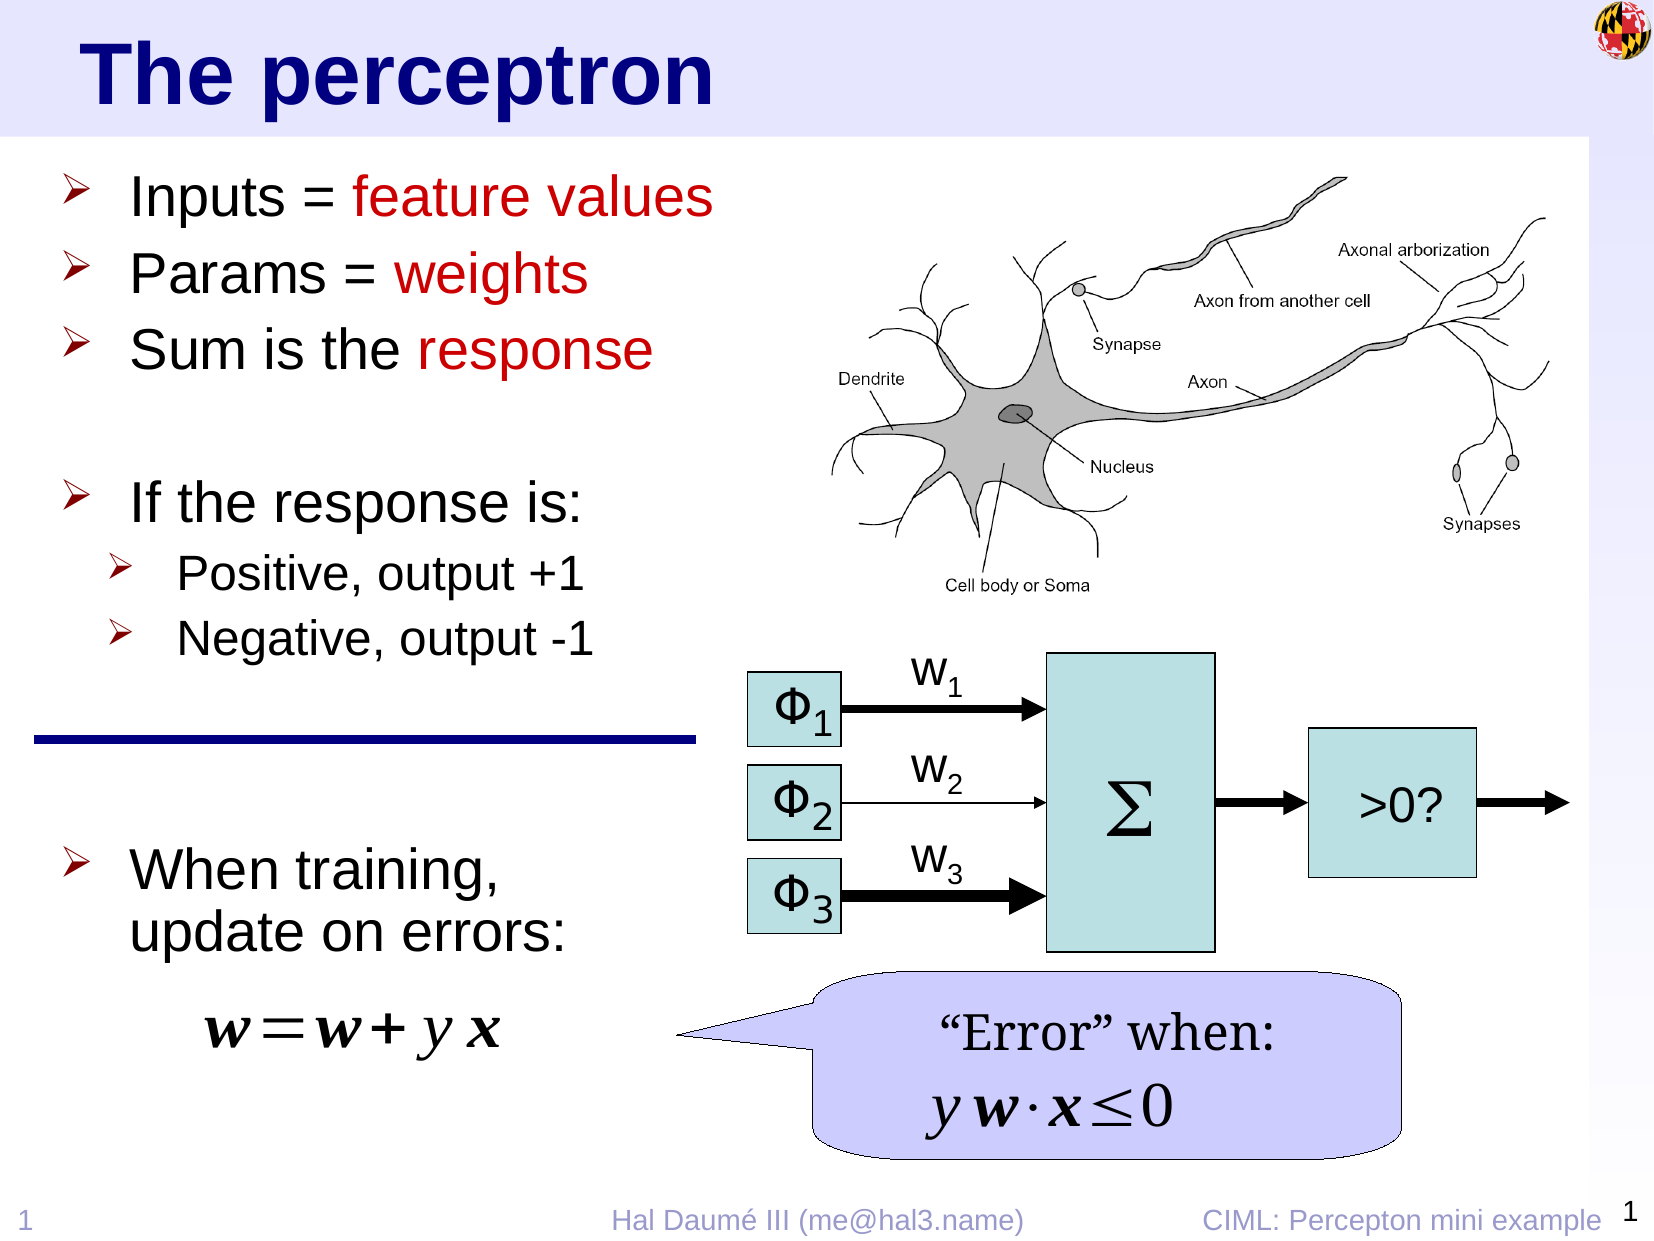

# The perceptron
Inputs = feature values
Params = weights
Sum is the response
If the response is:
Positive, output +1
Negative, output -1
When training,
update on errors:
w1

Φ1
w2
>0?
Φ2
w3
Φ3
“Error” when: